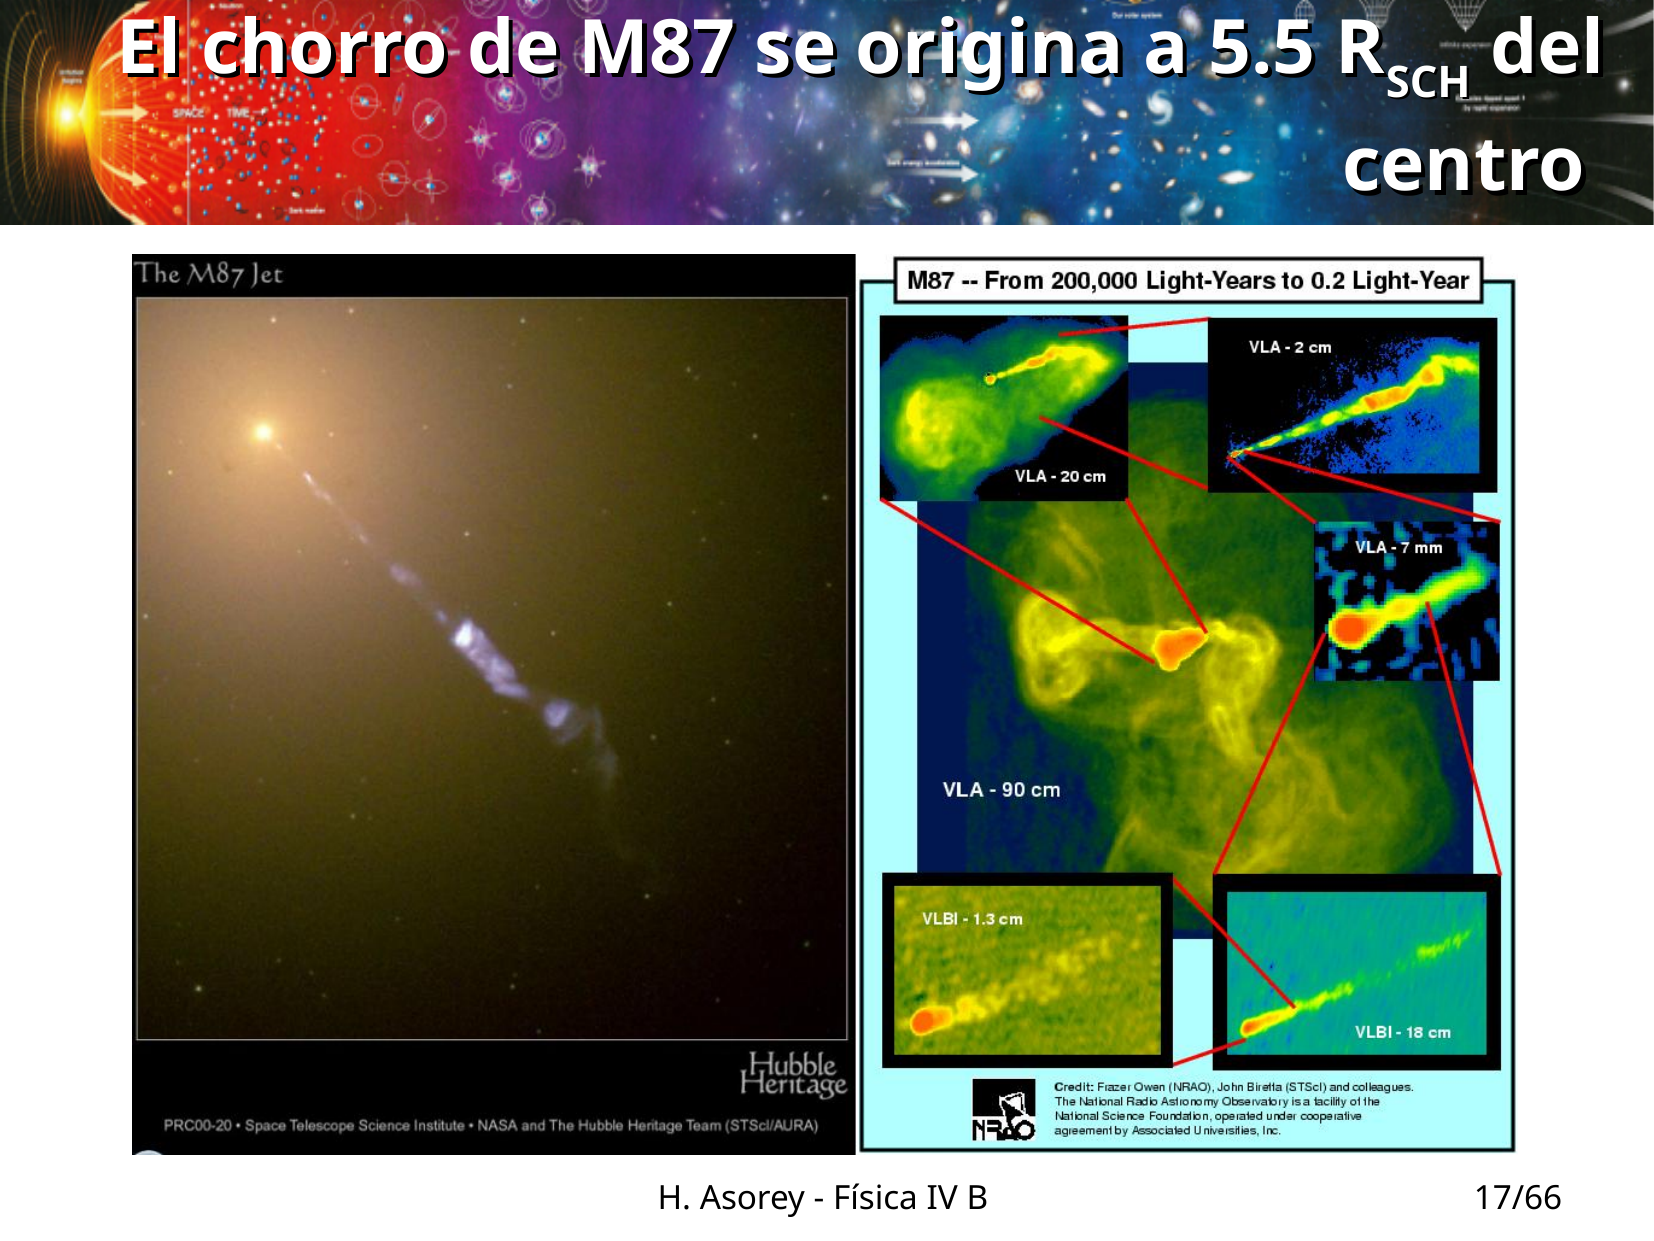

# El chorro de M87 se origina a 5.5 RSCH del centro
H. Asorey - Física IV B
17